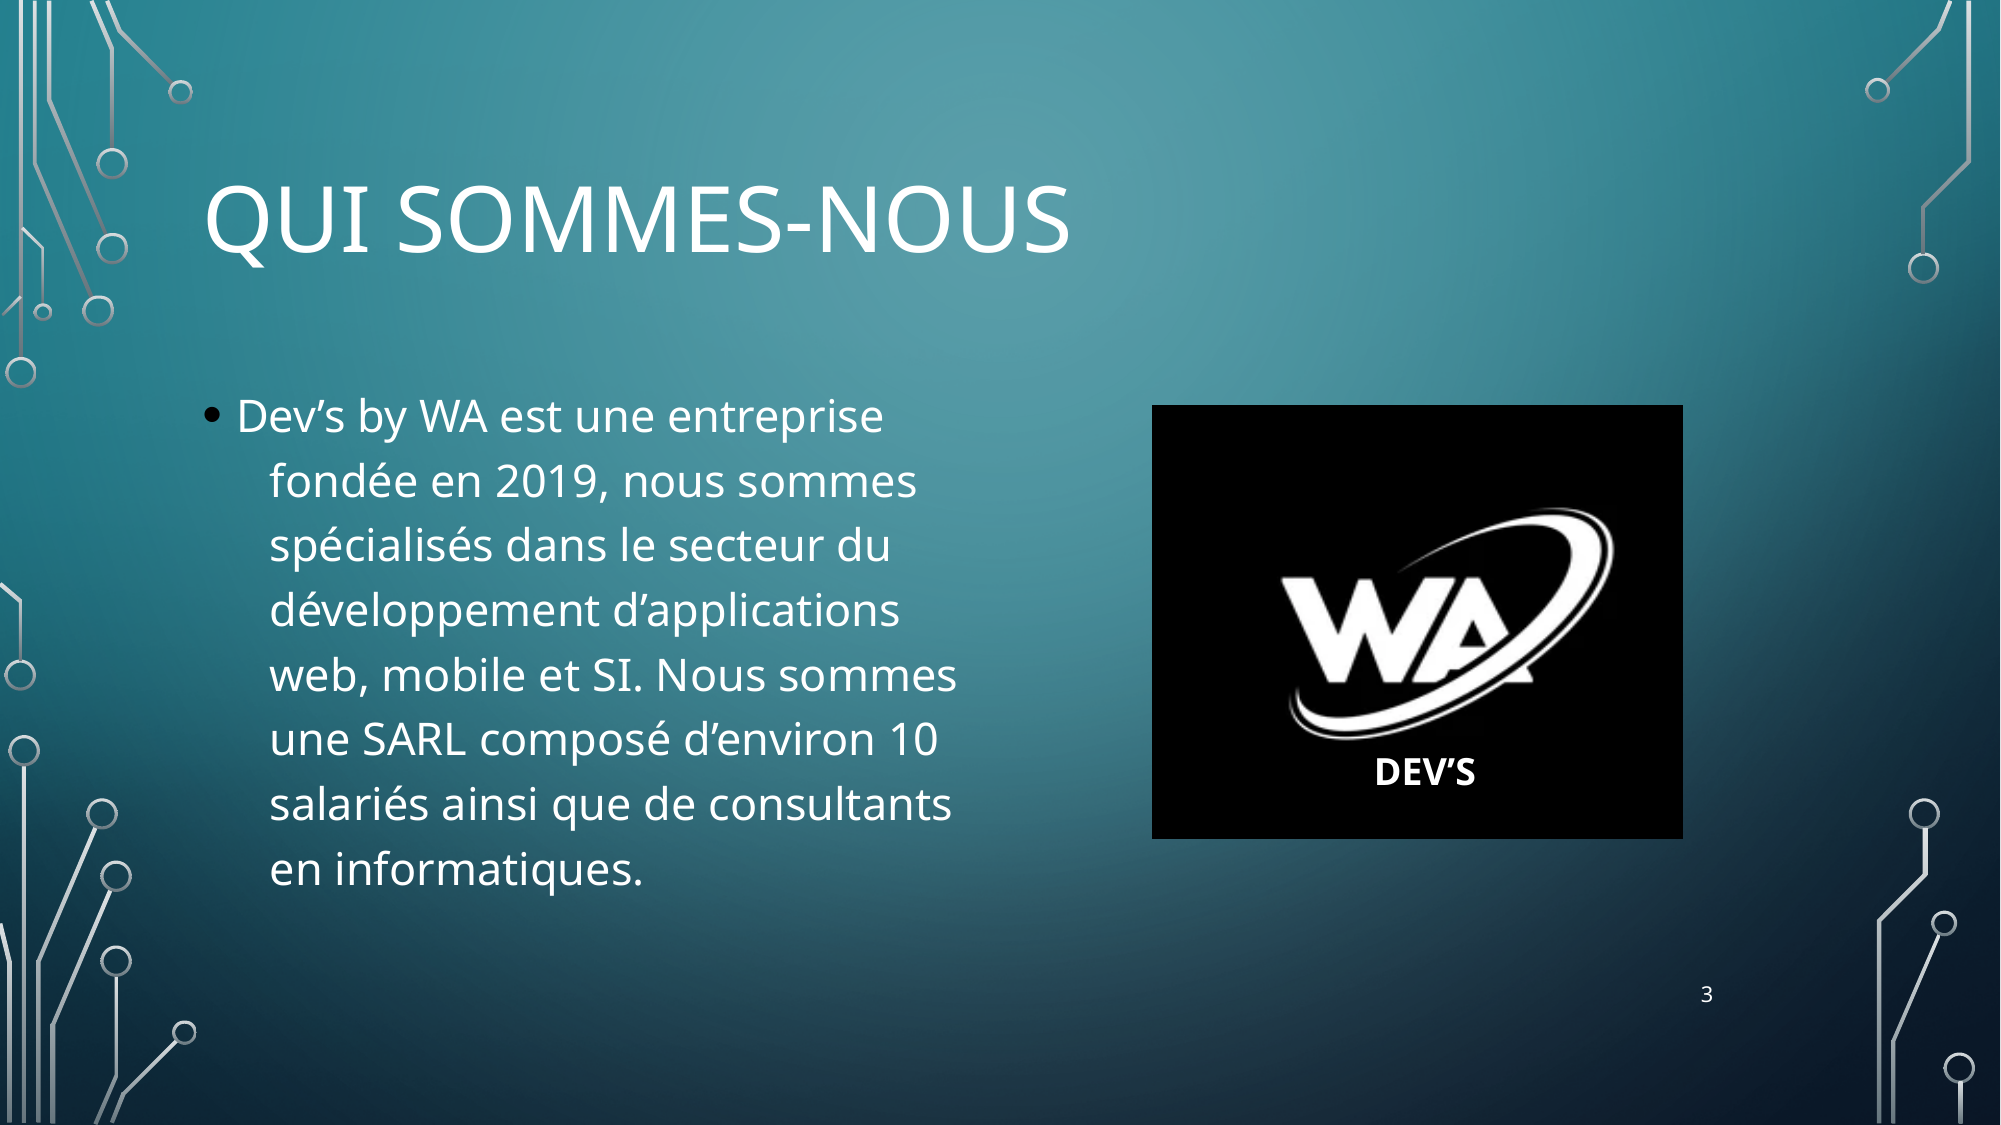

# Qui sommes-nous
Dev’s by WA est une entreprise fondée en 2019, nous sommes spécialisés dans le secteur du développement d’applications web, mobile et SI. Nous sommes une SARL composé d’environ 10 salariés ainsi que de consultants en informatiques.
DEV’S